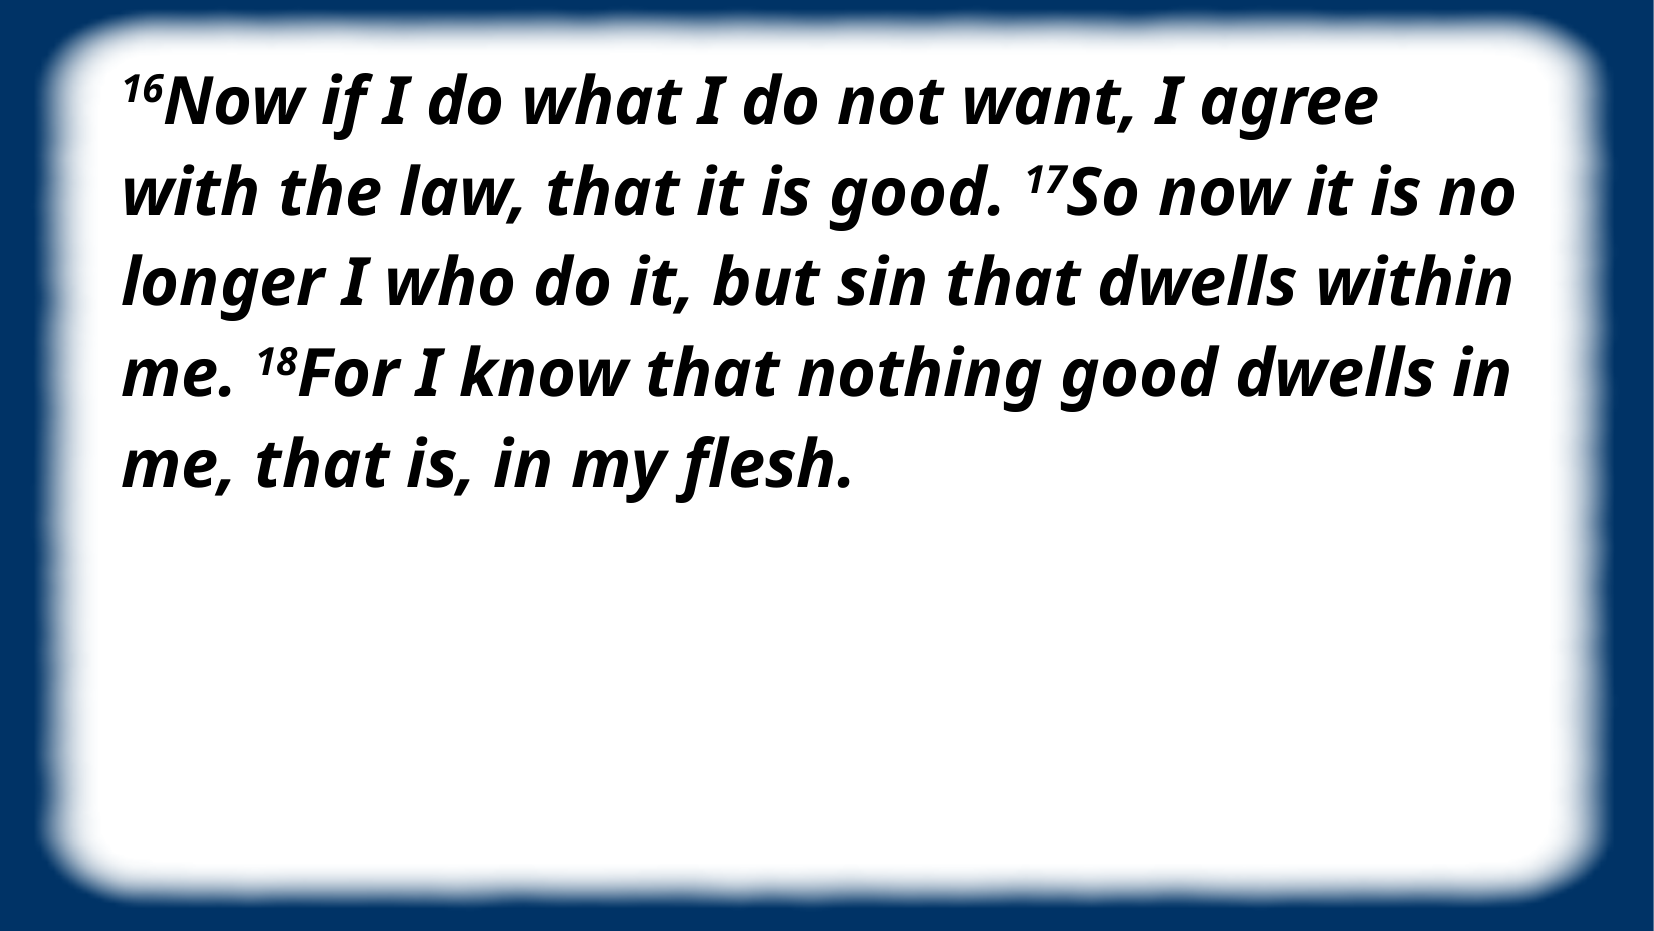

16Now if I do what I do not want, I agree with the law, that it is good. 17So now it is no longer I who do it, but sin that dwells within me. 18For I know that nothing good dwells in me, that is, in my flesh.